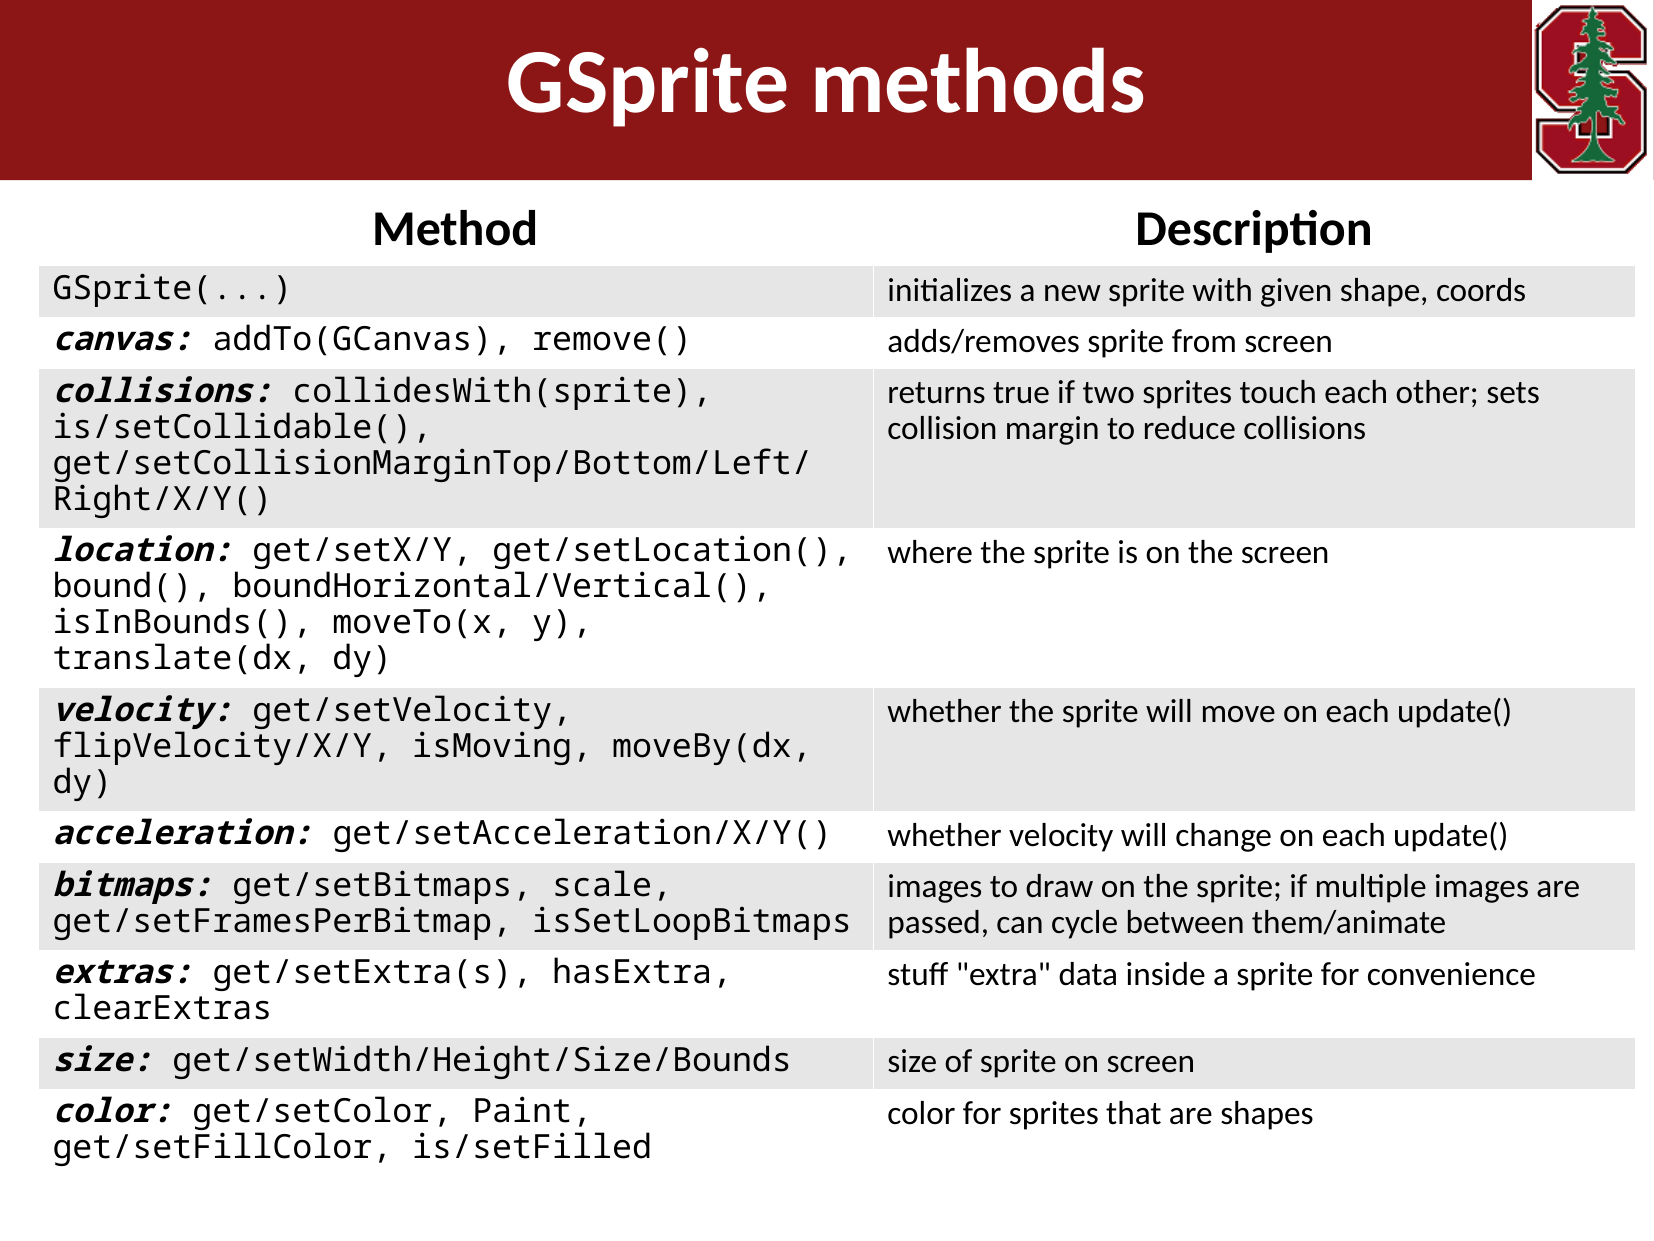

# GSprite methods
| Method | Description |
| --- | --- |
| GSprite(...) | initializes a new sprite with given shape, coords |
| canvas: addTo(GCanvas), remove() | adds/removes sprite from screen |
| collisions: collidesWith(sprite), is/setCollidable(), get/setCollisionMarginTop/Bottom/Left/Right/X/Y() | returns true if two sprites touch each other; sets collision margin to reduce collisions |
| location: get/setX/Y, get/setLocation(), bound(), boundHorizontal/Vertical(), isInBounds(), moveTo(x, y), translate(dx, dy) | where the sprite is on the screen |
| velocity: get/setVelocity, flipVelocity/X/Y, isMoving, moveBy(dx, dy) | whether the sprite will move on each update() |
| acceleration: get/setAcceleration/X/Y() | whether velocity will change on each update() |
| bitmaps: get/setBitmaps, scale, get/setFramesPerBitmap, isSetLoopBitmaps | images to draw on the sprite; if multiple images are passed, can cycle between them/animate |
| extras: get/setExtra(s), hasExtra, clearExtras | stuff "extra" data inside a sprite for convenience |
| size: get/setWidth/Height/Size/Bounds | size of sprite on screen |
| color: get/setColor, Paint, get/setFillColor, is/setFilled | color for sprites that are shapes |